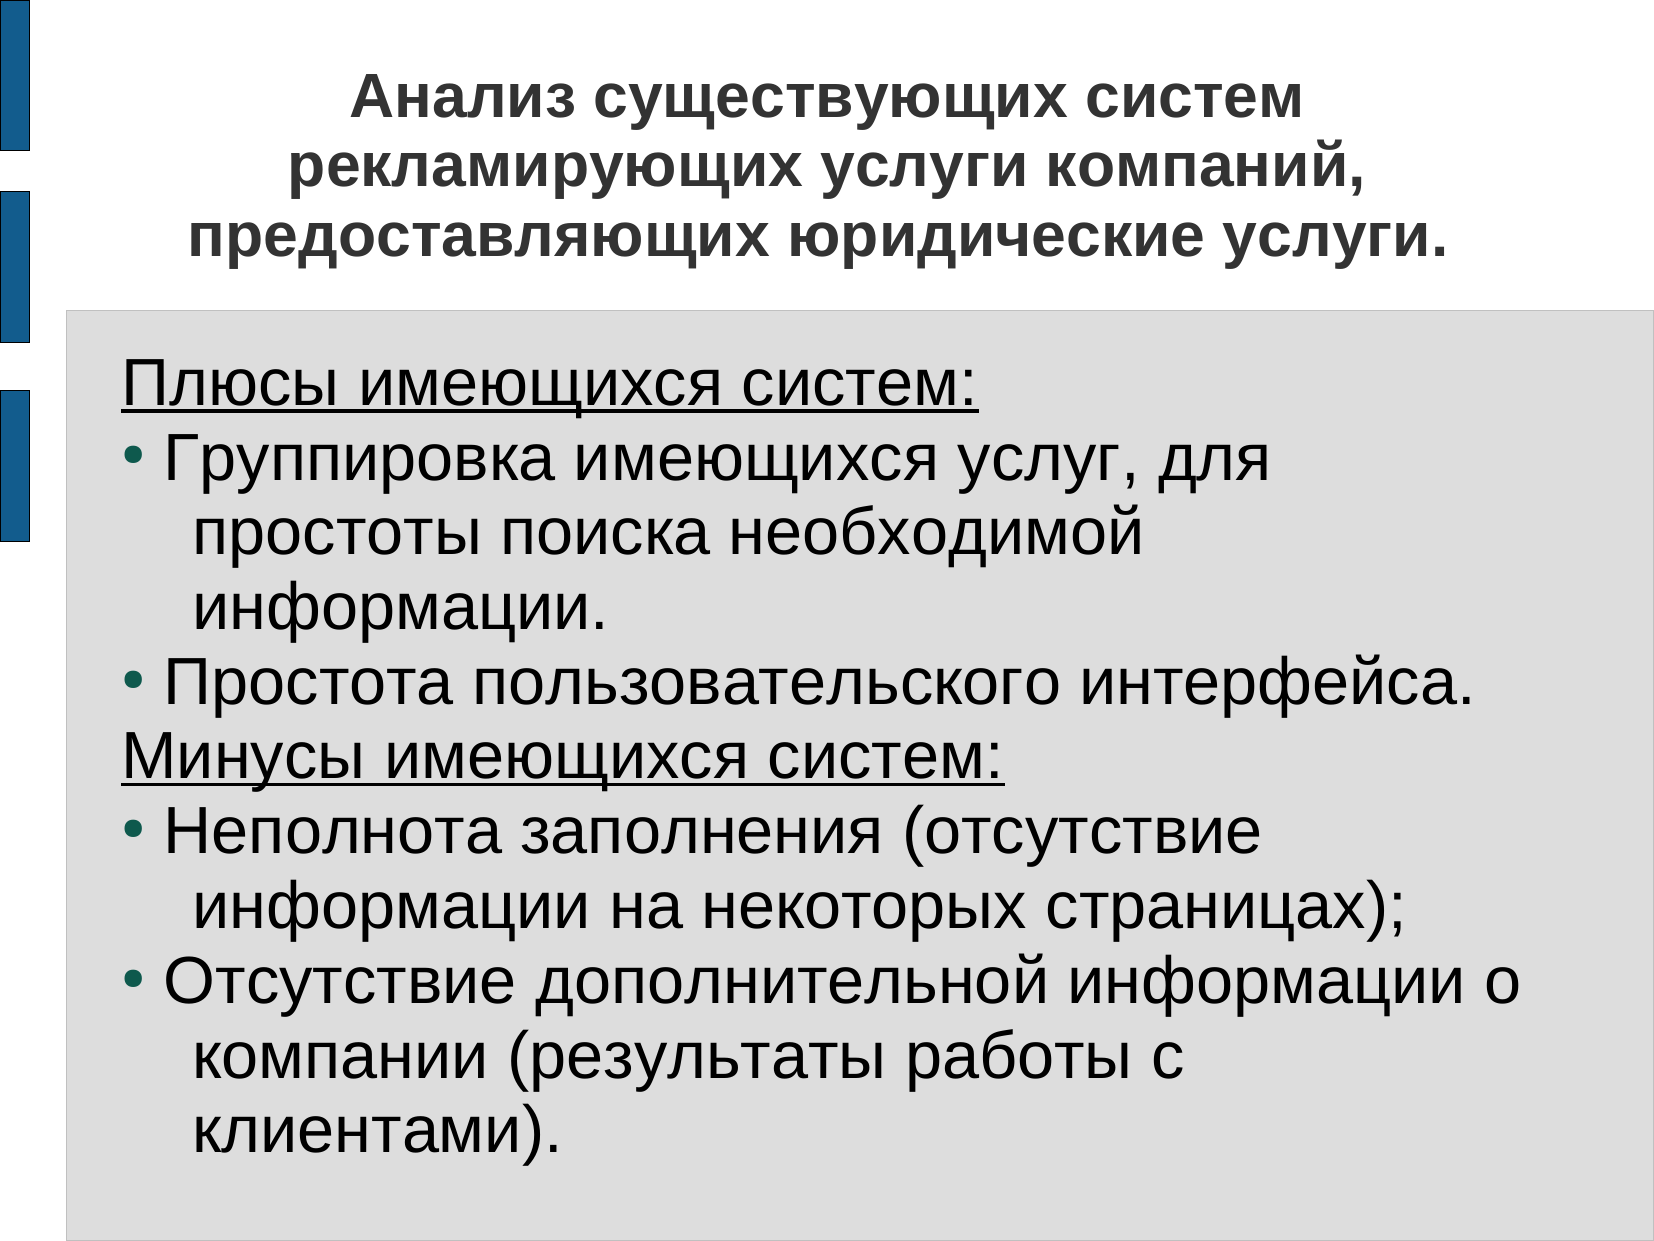

# Анализ существующих систем рекламирующих услуги компаний, предоставляющих юридические услуги.
Плюсы имеющихся систем:
 Группировка имеющихся услуг, для простоты поиска необходимой информации.
 Простота пользовательского интерфейса.
Минусы имеющихся систем:
 Неполнота заполнения (отсутствие информации на некоторых страницах);
 Отсутствие дополнительной информации о компании (результаты работы с клиентами).